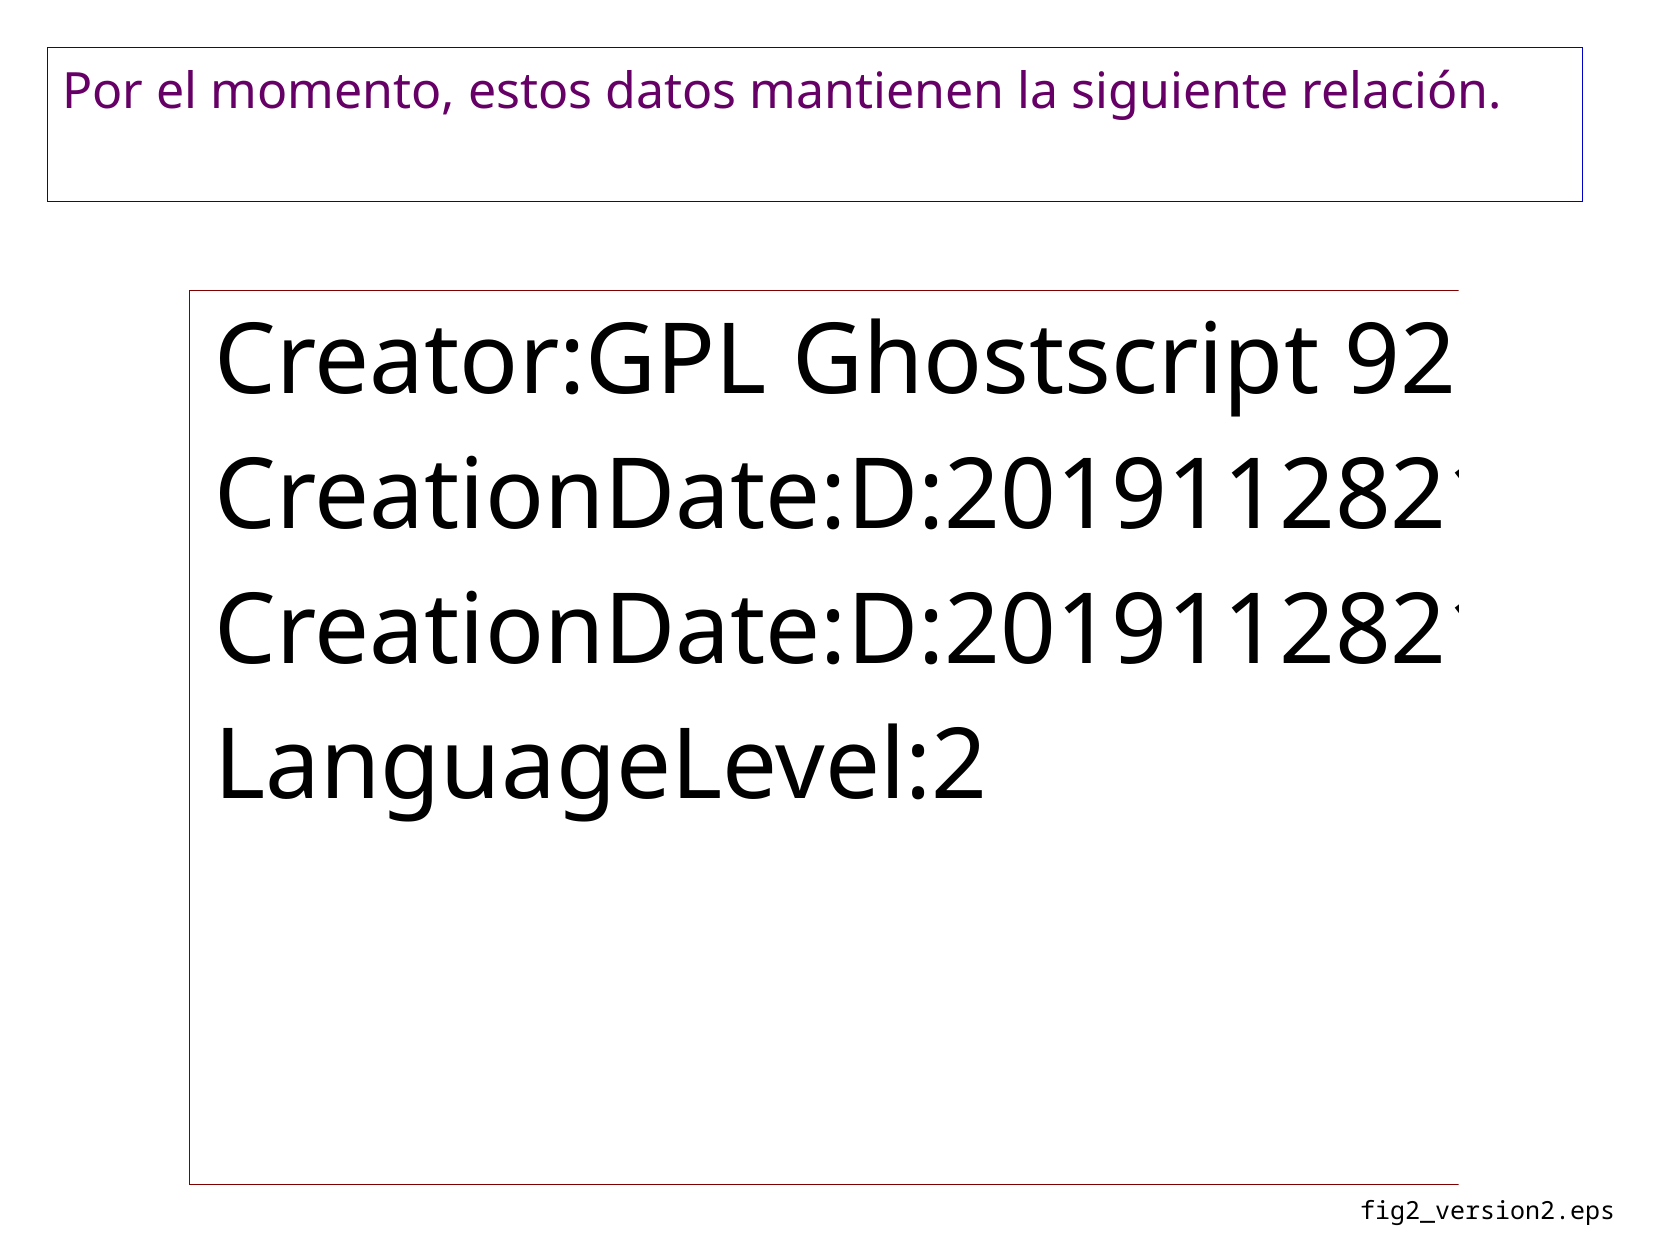

Por el momento, estos datos mantienen la siguiente relación.
fig2_version2.eps